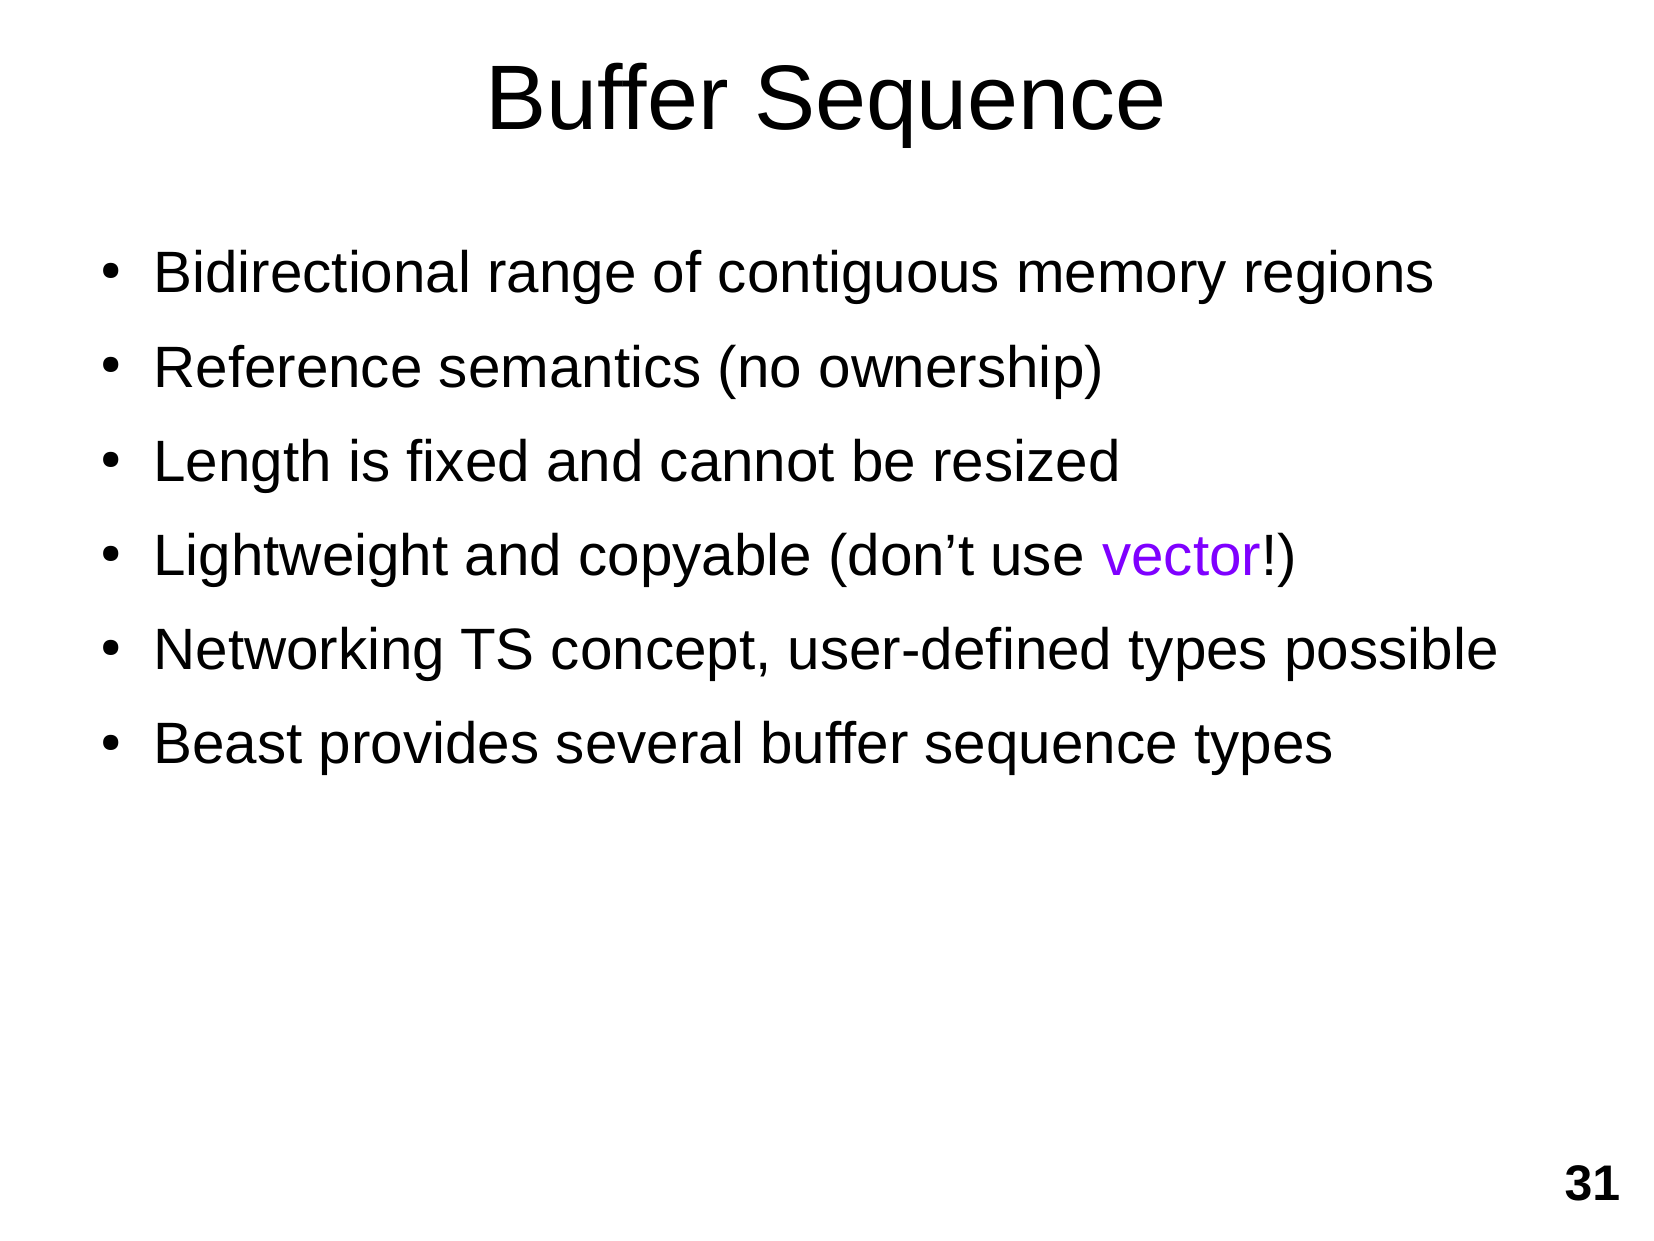

# Buffer Sequence
Bidirectional range of contiguous memory regions
Reference semantics (no ownership)
Length is fixed and cannot be resized
Lightweight and copyable (don’t use vector!)
Networking TS concept, user-defined types possible
Beast provides several buffer sequence types
31